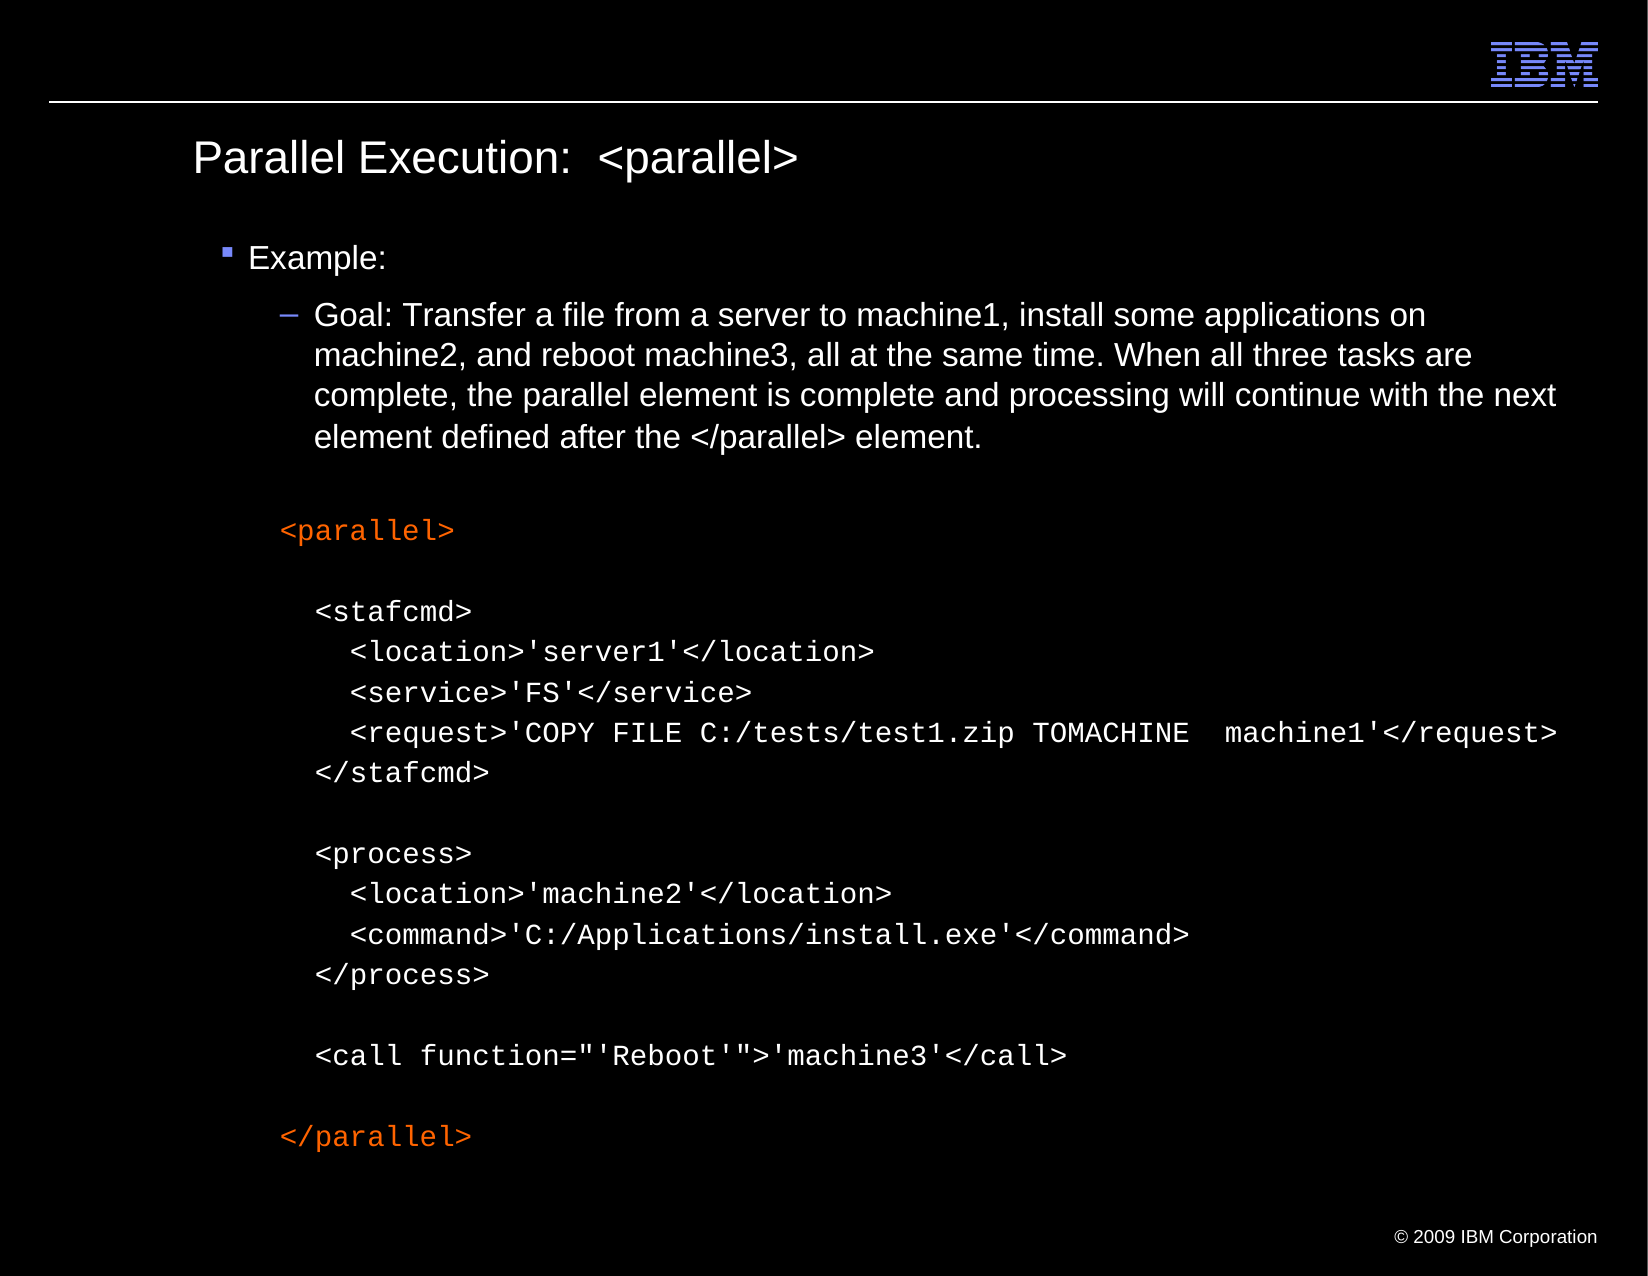

# Parallel Execution: <parallel>
Example:
Goal: Transfer a file from a server to machine1, install some applications on machine2, and reboot machine3, all at the same time. When all three tasks are complete, the parallel element is complete and processing will continue with the next element defined after the </parallel> element.
<parallel>
 <stafcmd>
 <location>'server1'</location>
 <service>'FS'</service>
 <request>'COPY FILE C:/tests/test1.zip TOMACHINE machine1'</request>
 </stafcmd>
 <process>
 <location>'machine2'</location>
 <command>'C:/Applications/install.exe'</command>
 </process>
 <call function="'Reboot'">'machine3'</call>
</parallel>